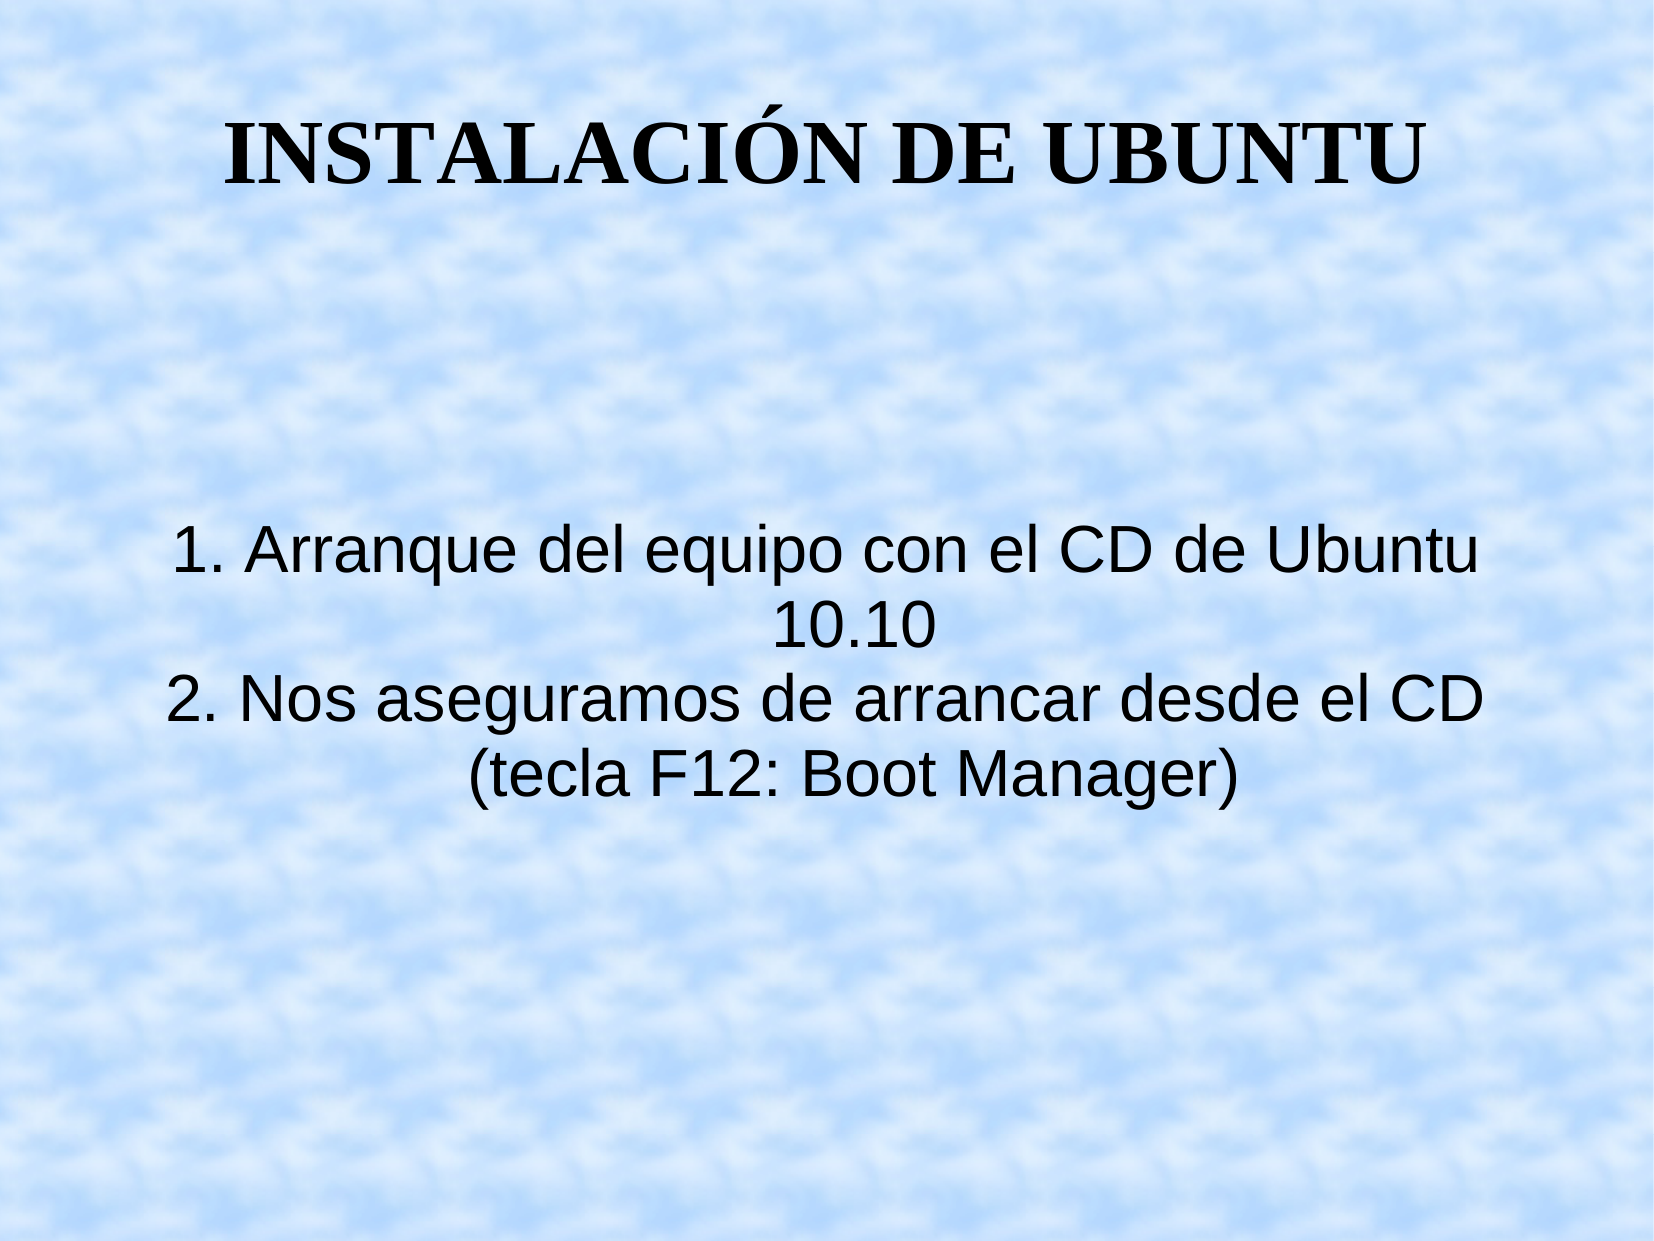

# INSTALACIÓN DE UBUNTU
1. Arranque del equipo con el CD de Ubuntu 10.10
2. Nos aseguramos de arrancar desde el CD (tecla F12: Boot Manager)